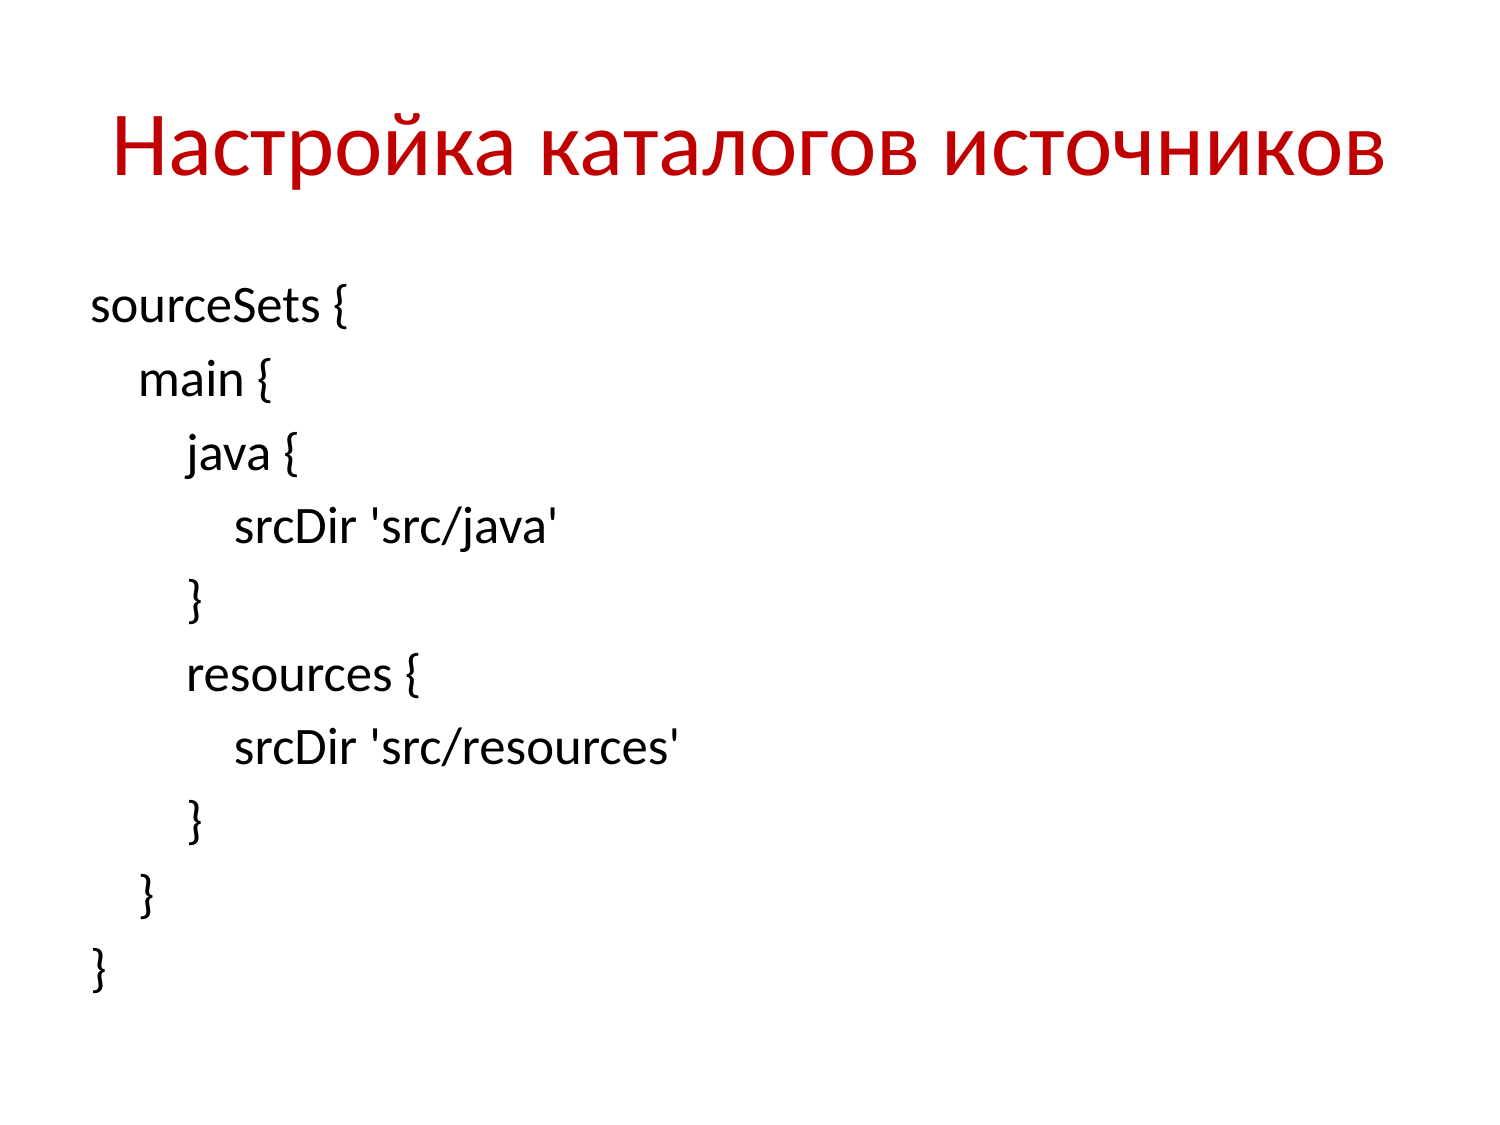

# Настройка каталогов источников
sourceSets {
 main {
 java {
 srcDir 'src/java'
 }
 resources {
 srcDir 'src/resources'
 }
 }
}